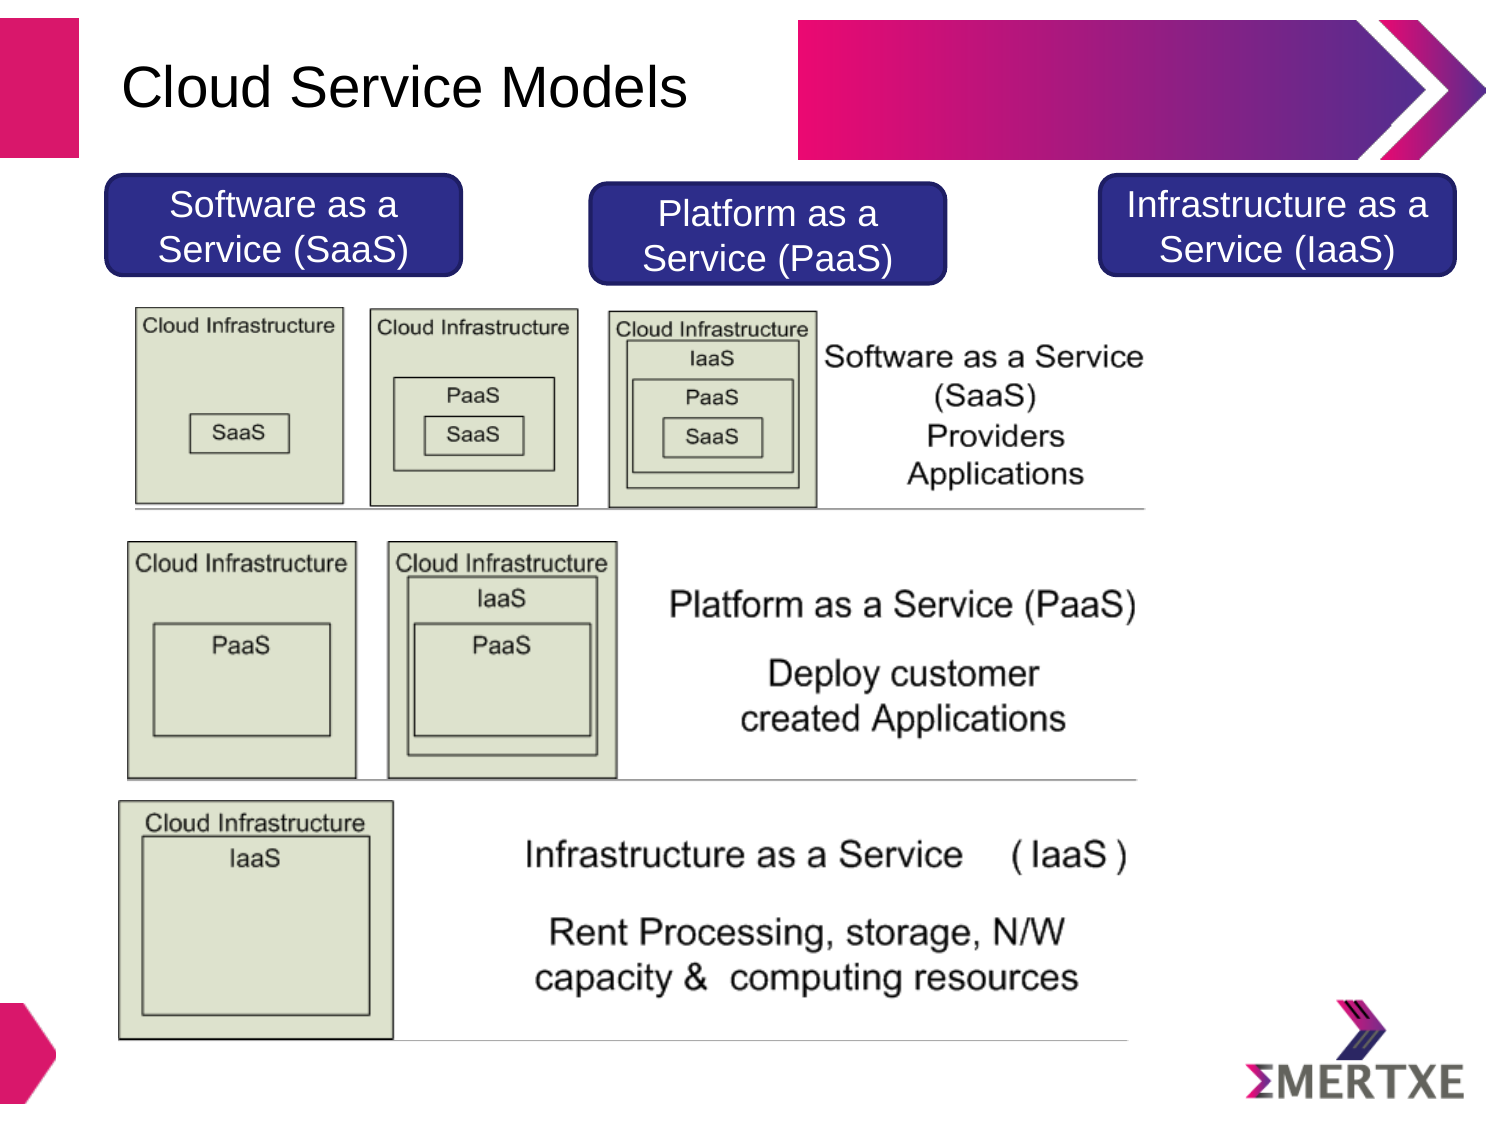

Cloud Service Models
Software as a Service (SaaS)
Infrastructure as a Service (IaaS)
Platform as a Service (PaaS)